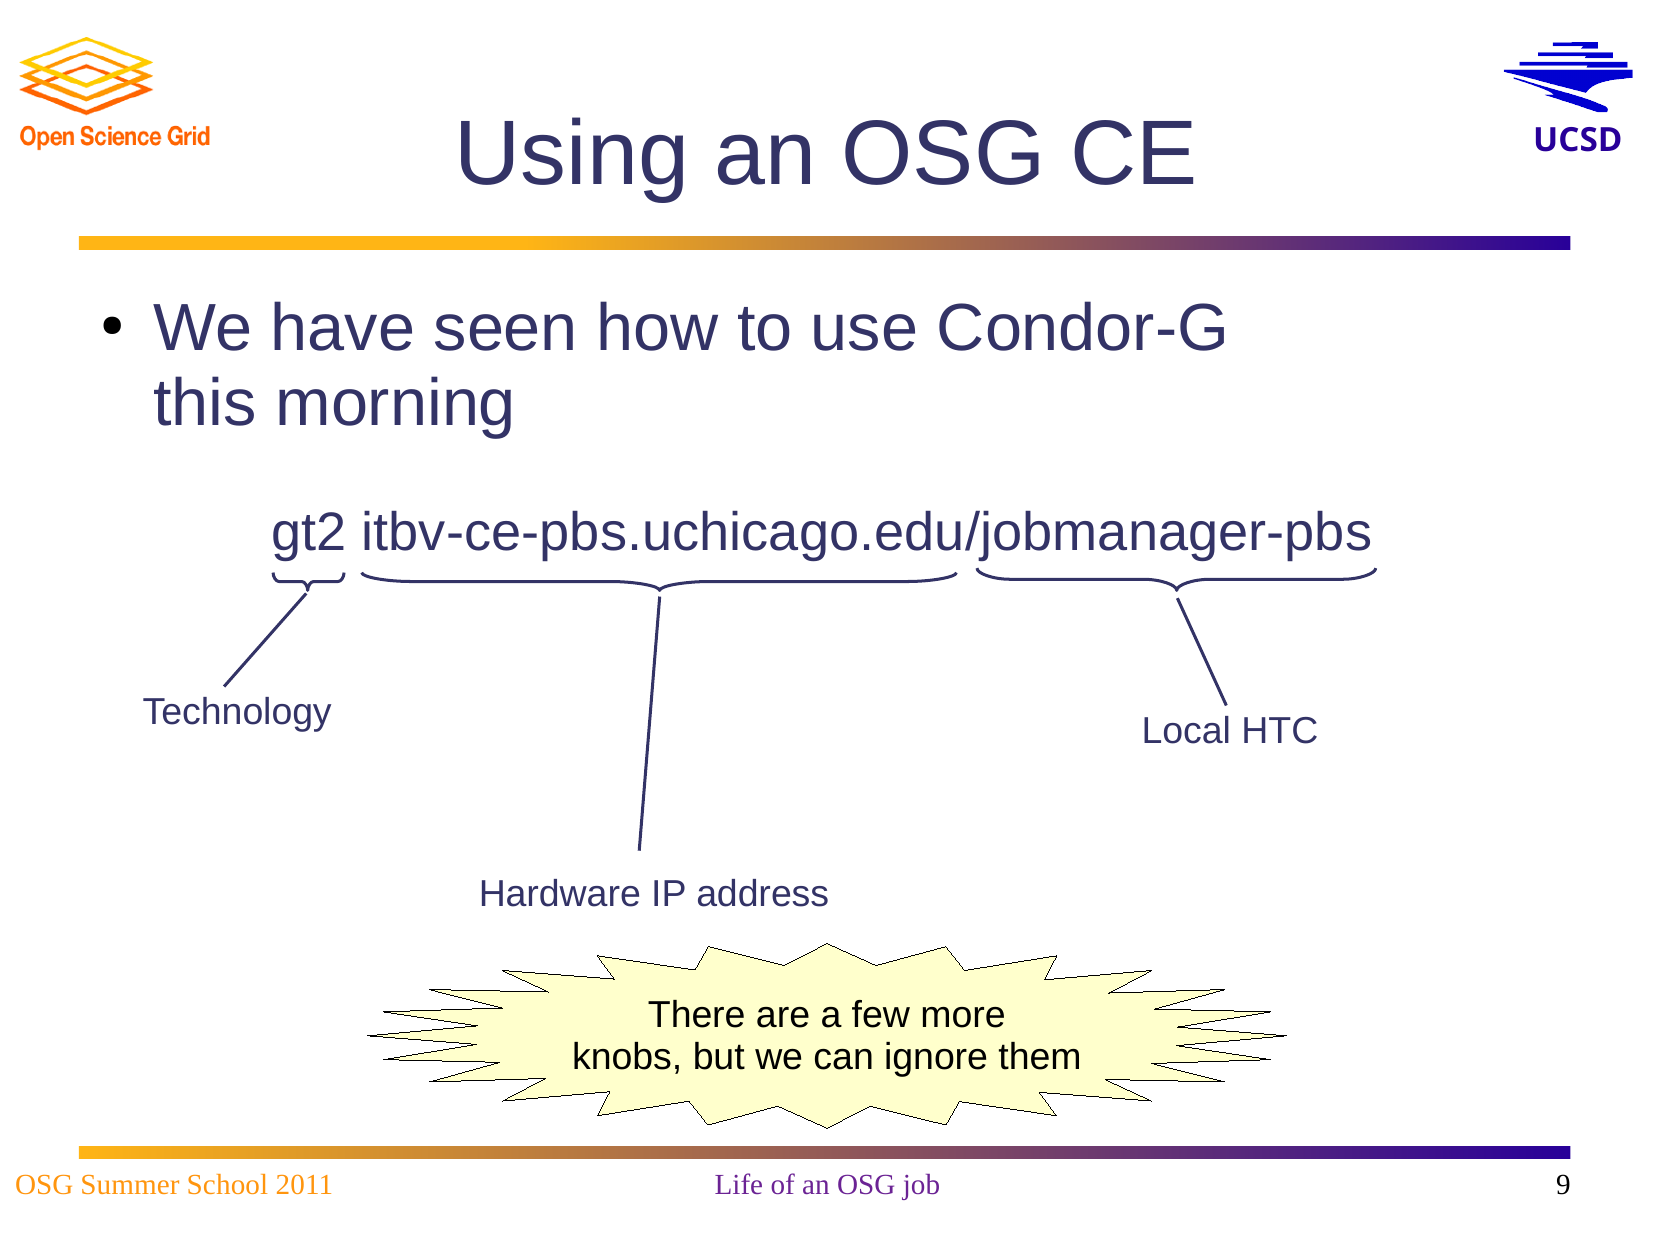

# Using an OSG CE
We have seen how to use Condor-G
this morning
gt2 itbv-ce-pbs.uchicago.edu/jobmanager-pbs
Technology
Local HTC
Hardware IP address
There are a few more
knobs, but we can ignore them
OSG Summer School 2011
Life of an OSG job
9